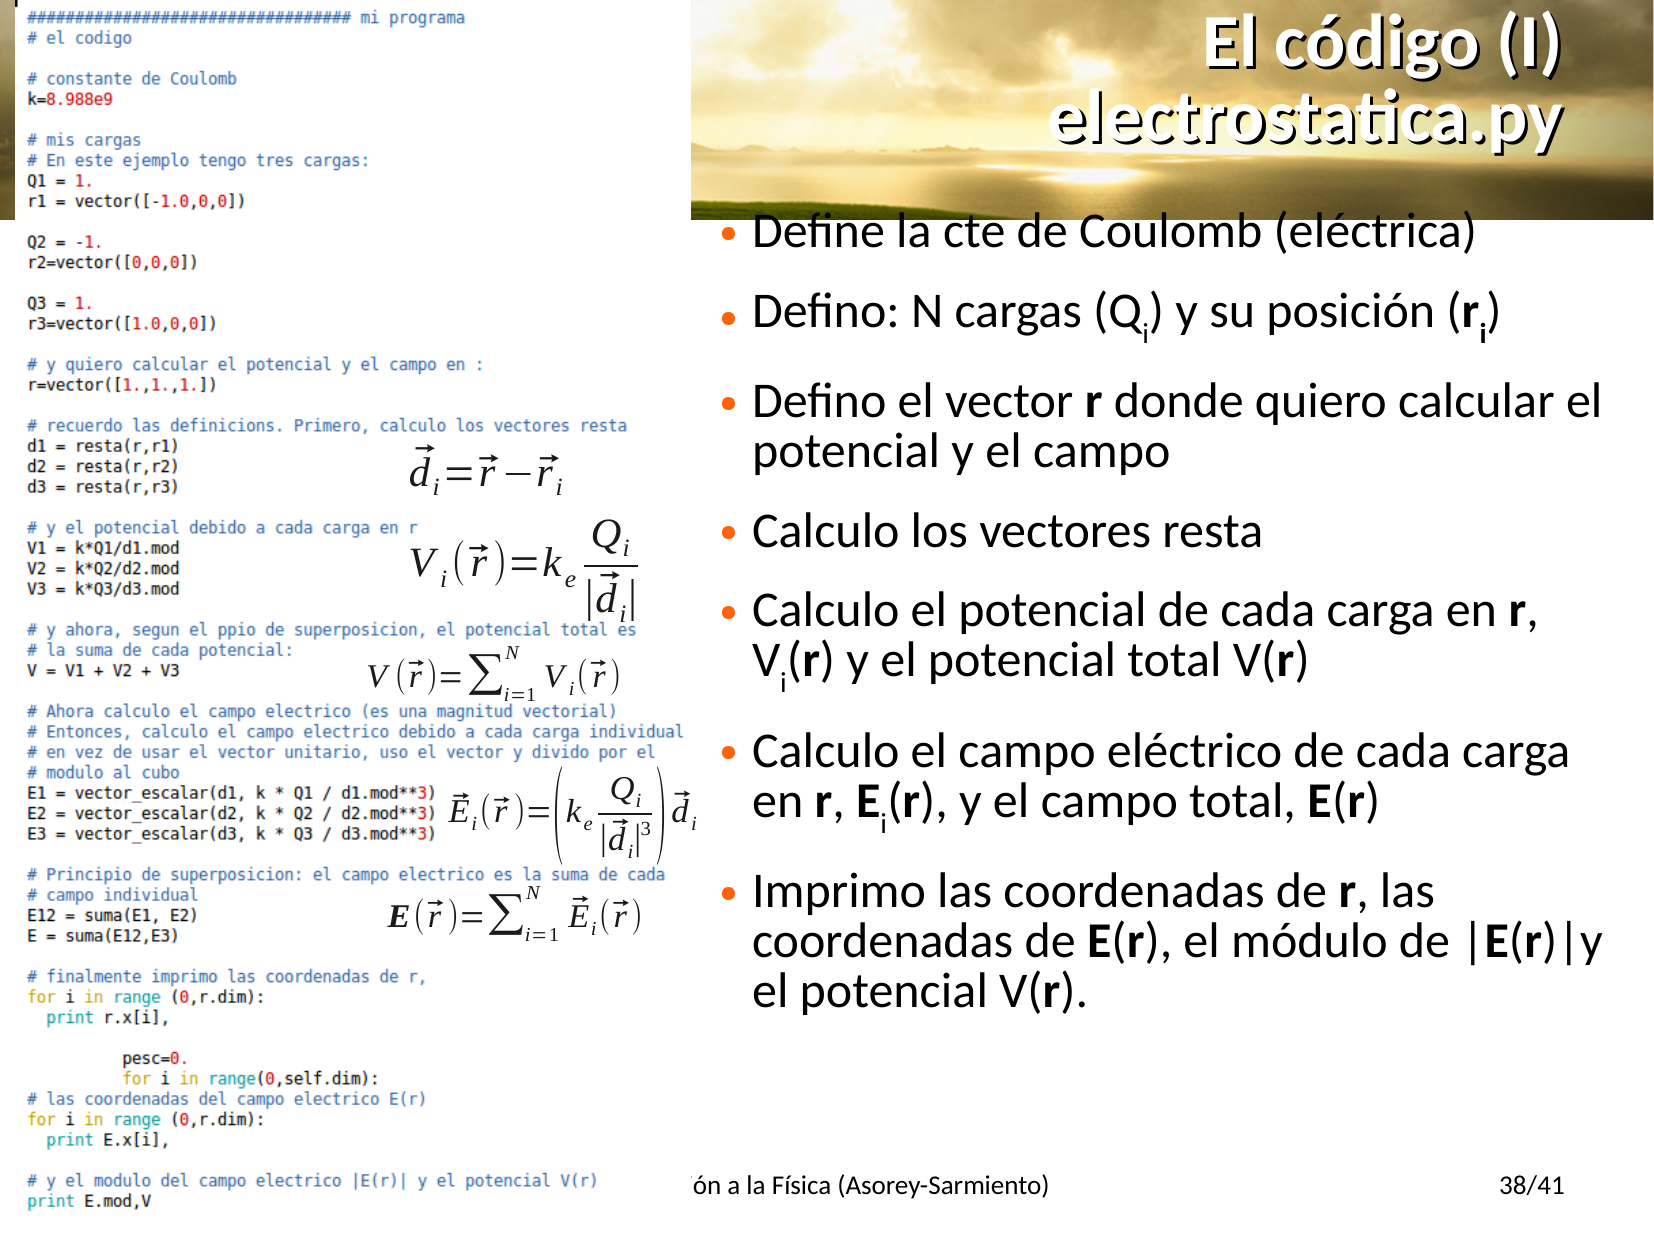

# El código (I) electrostatica.py
Define la cte de Coulomb (eléctrica)
Defino: N cargas (Qi) y su posición (ri)
Defino el vector r donde quiero calcular el potencial y el campo
Calculo los vectores resta
Calculo el potencial de cada carga en r, Vi(r) y el potencial total V(r)
Calculo el campo eléctrico de cada carga en r, Ei(r), y el campo total, E(r)
Imprimo las coordenadas de r, las coordenadas de E(r), el módulo de |E(r)|y el potencial V(r).
23/08/2014
Introducción a la Física (Asorey-Sarmiento)
38